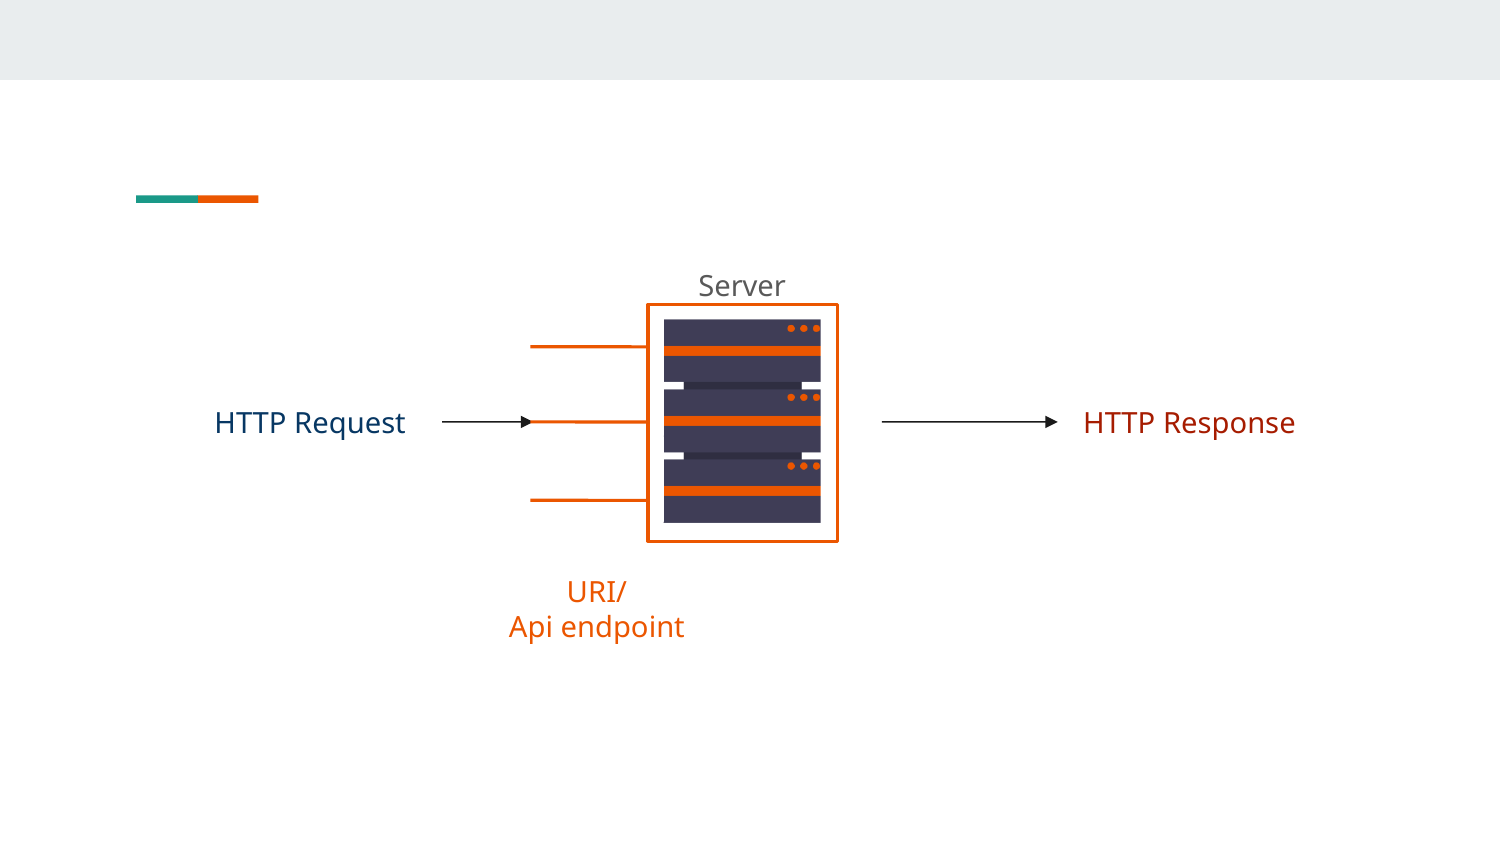

Server
URI/
Api endpoint
HTTP Request
HTTP Response